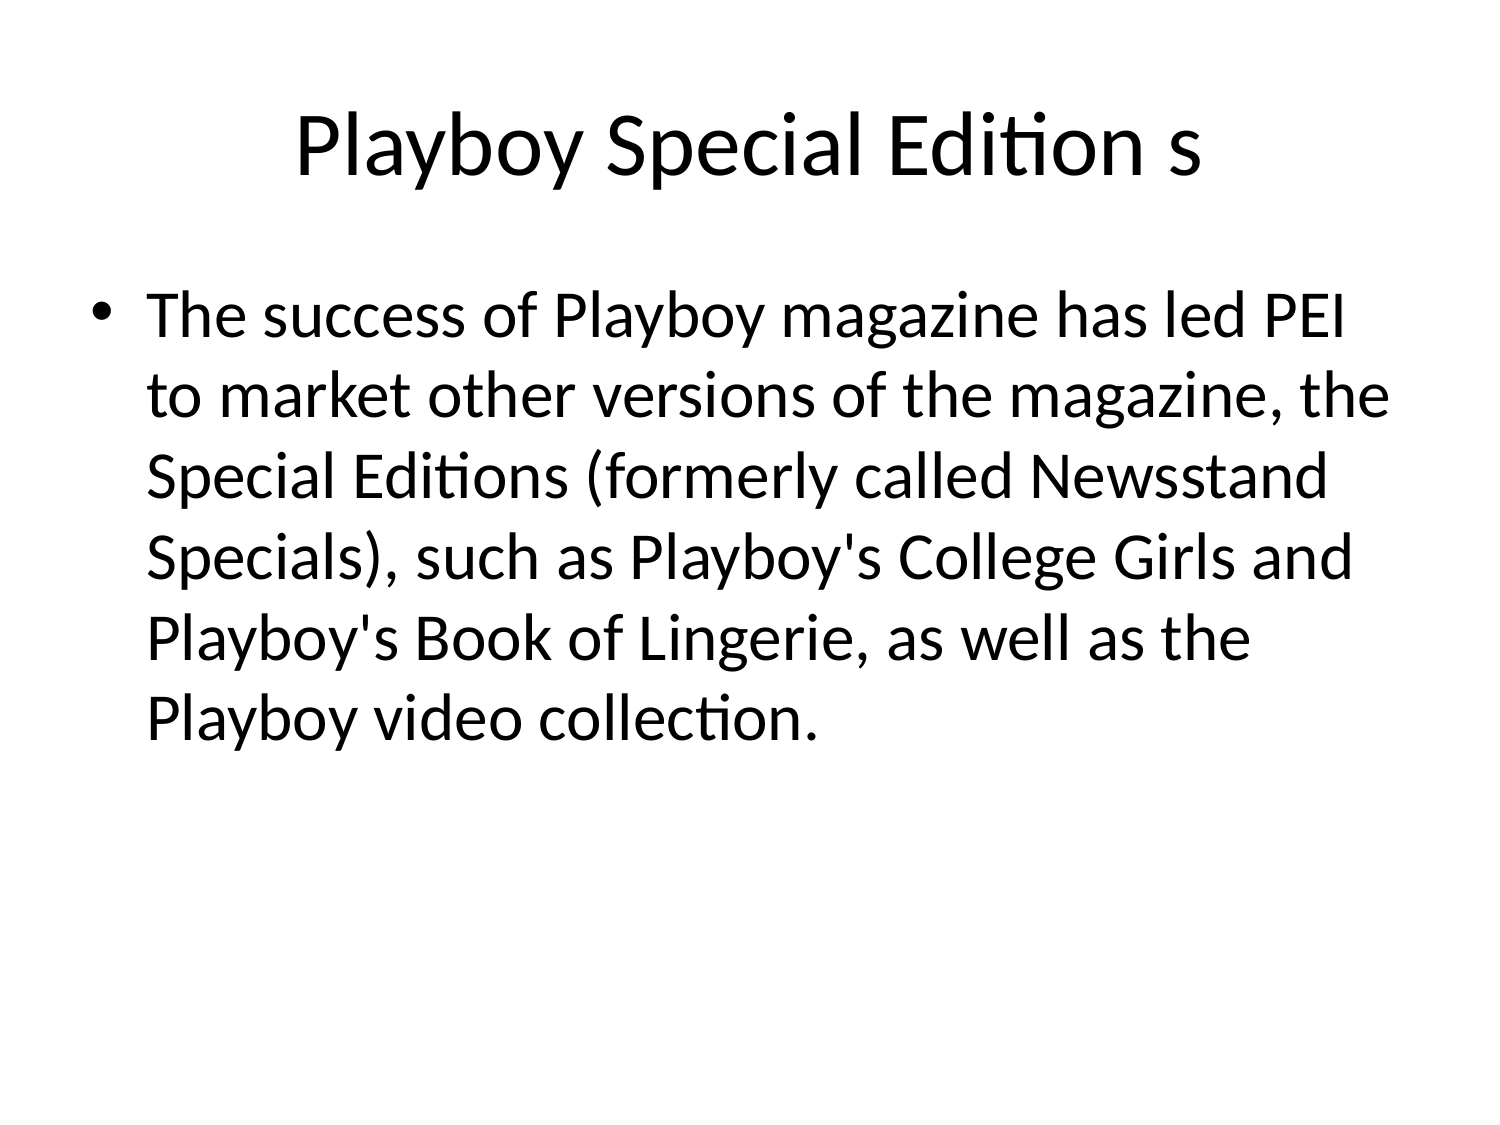

# Playboy Special Edition s
The success of Playboy magazine has led PEI to market other versions of the magazine, the Special Editions (formerly called Newsstand Specials), such as Playboy's College Girls and Playboy's Book of Lingerie, as well as the Playboy video collection.